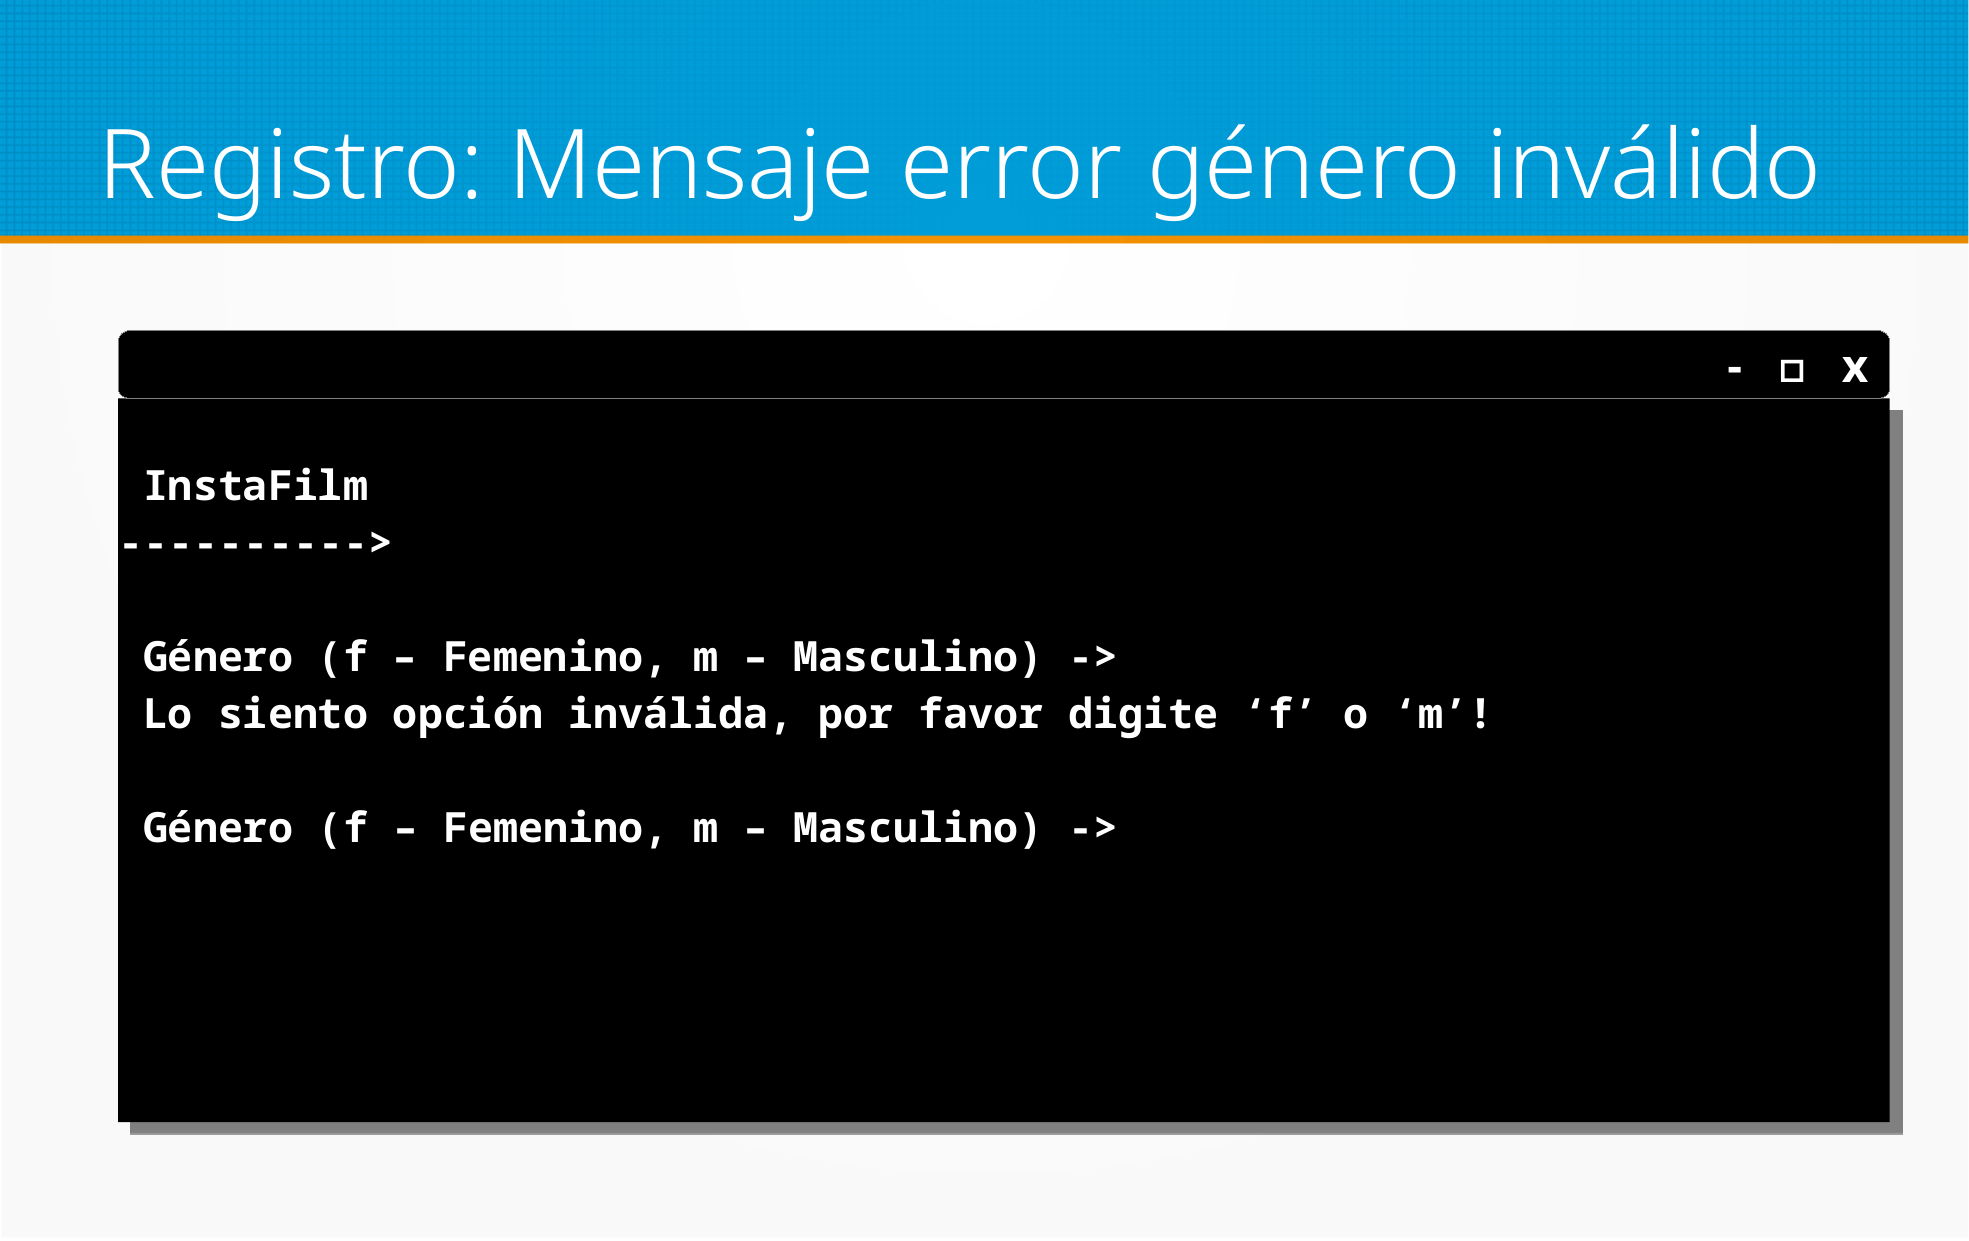

# Registro: Mensaje error género inválido
- □ x
 InstaFilm
---------->
 Género (f – Femenino, m – Masculino) ->
 Lo siento opción inválida, por favor digite ‘f’ o ‘m’!
 Género (f – Femenino, m – Masculino) ->